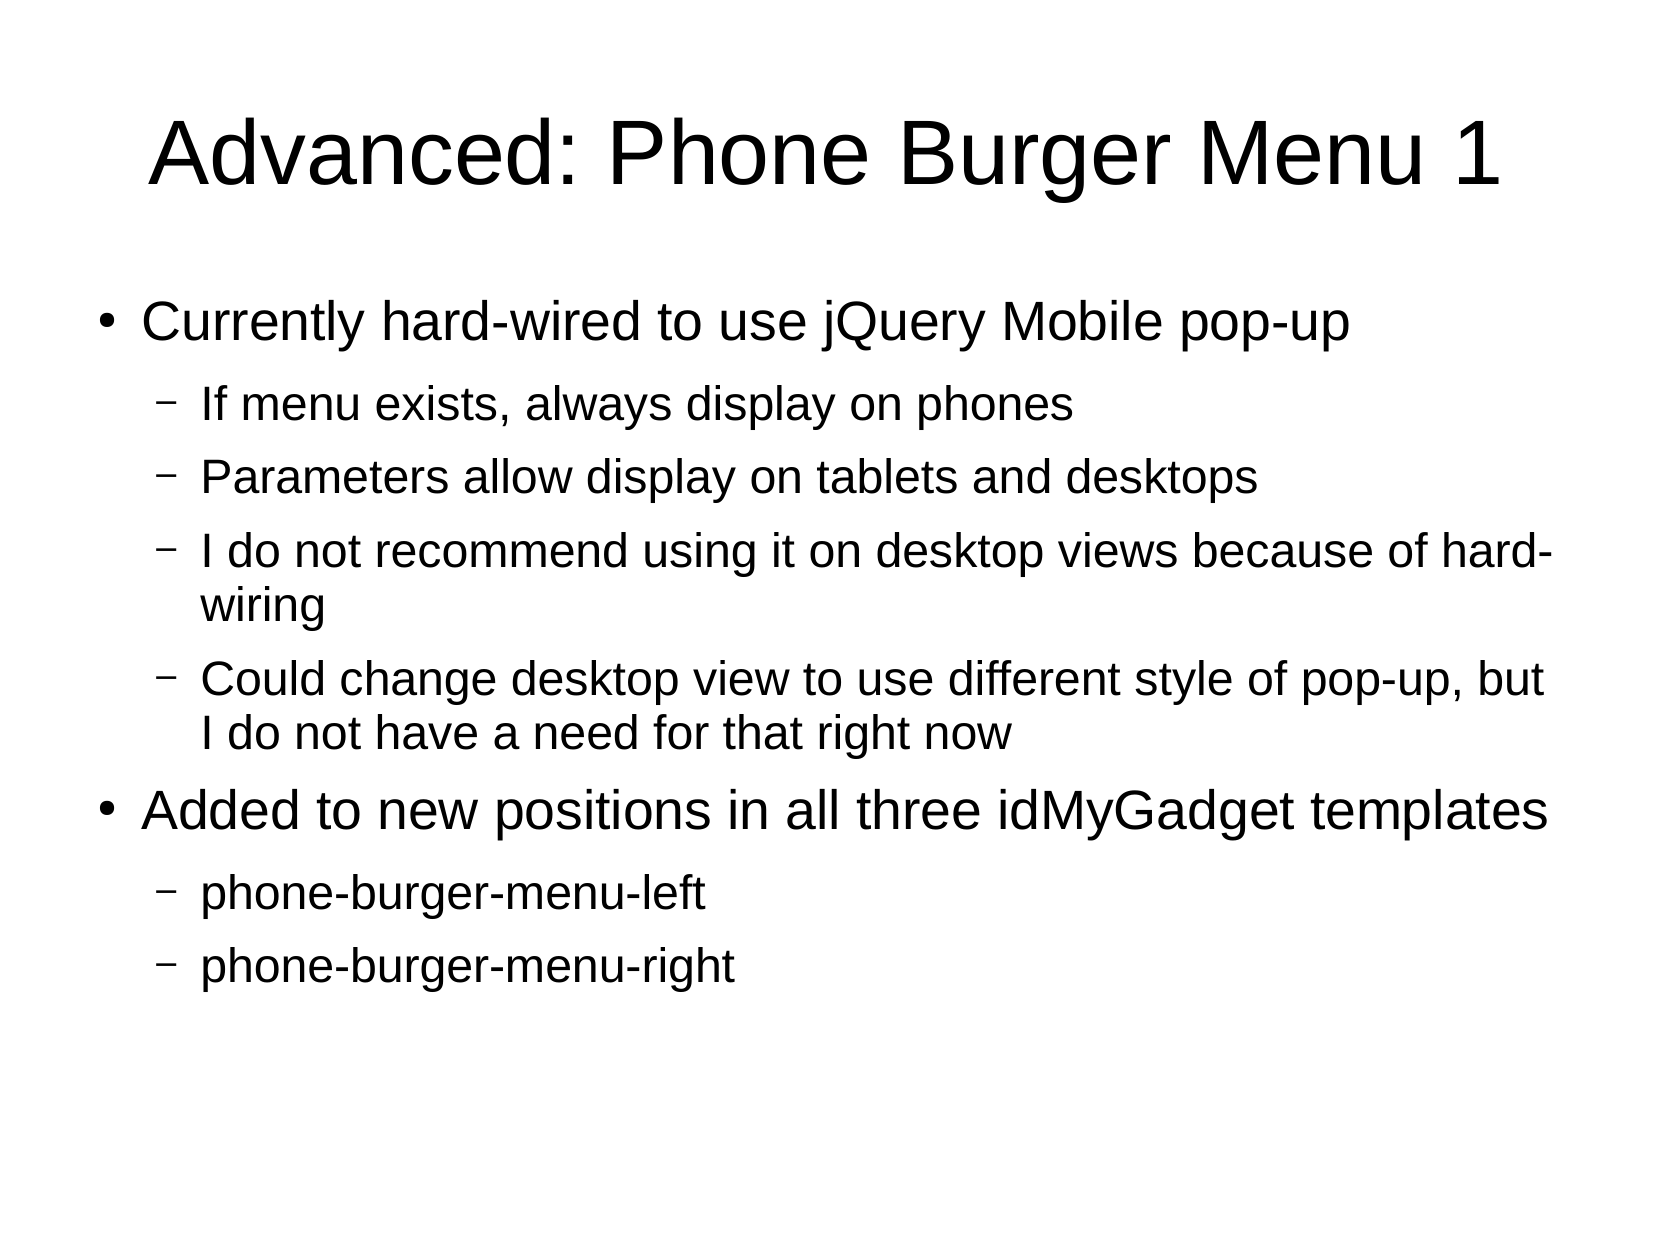

# Advanced: Phone Burger Menu 1
Currently hard-wired to use jQuery Mobile pop-up
If menu exists, always display on phones
Parameters allow display on tablets and desktops
I do not recommend using it on desktop views because of hard-wiring
Could change desktop view to use different style of pop-up, but I do not have a need for that right now
Added to new positions in all three idMyGadget templates
phone-burger-menu-left
phone-burger-menu-right